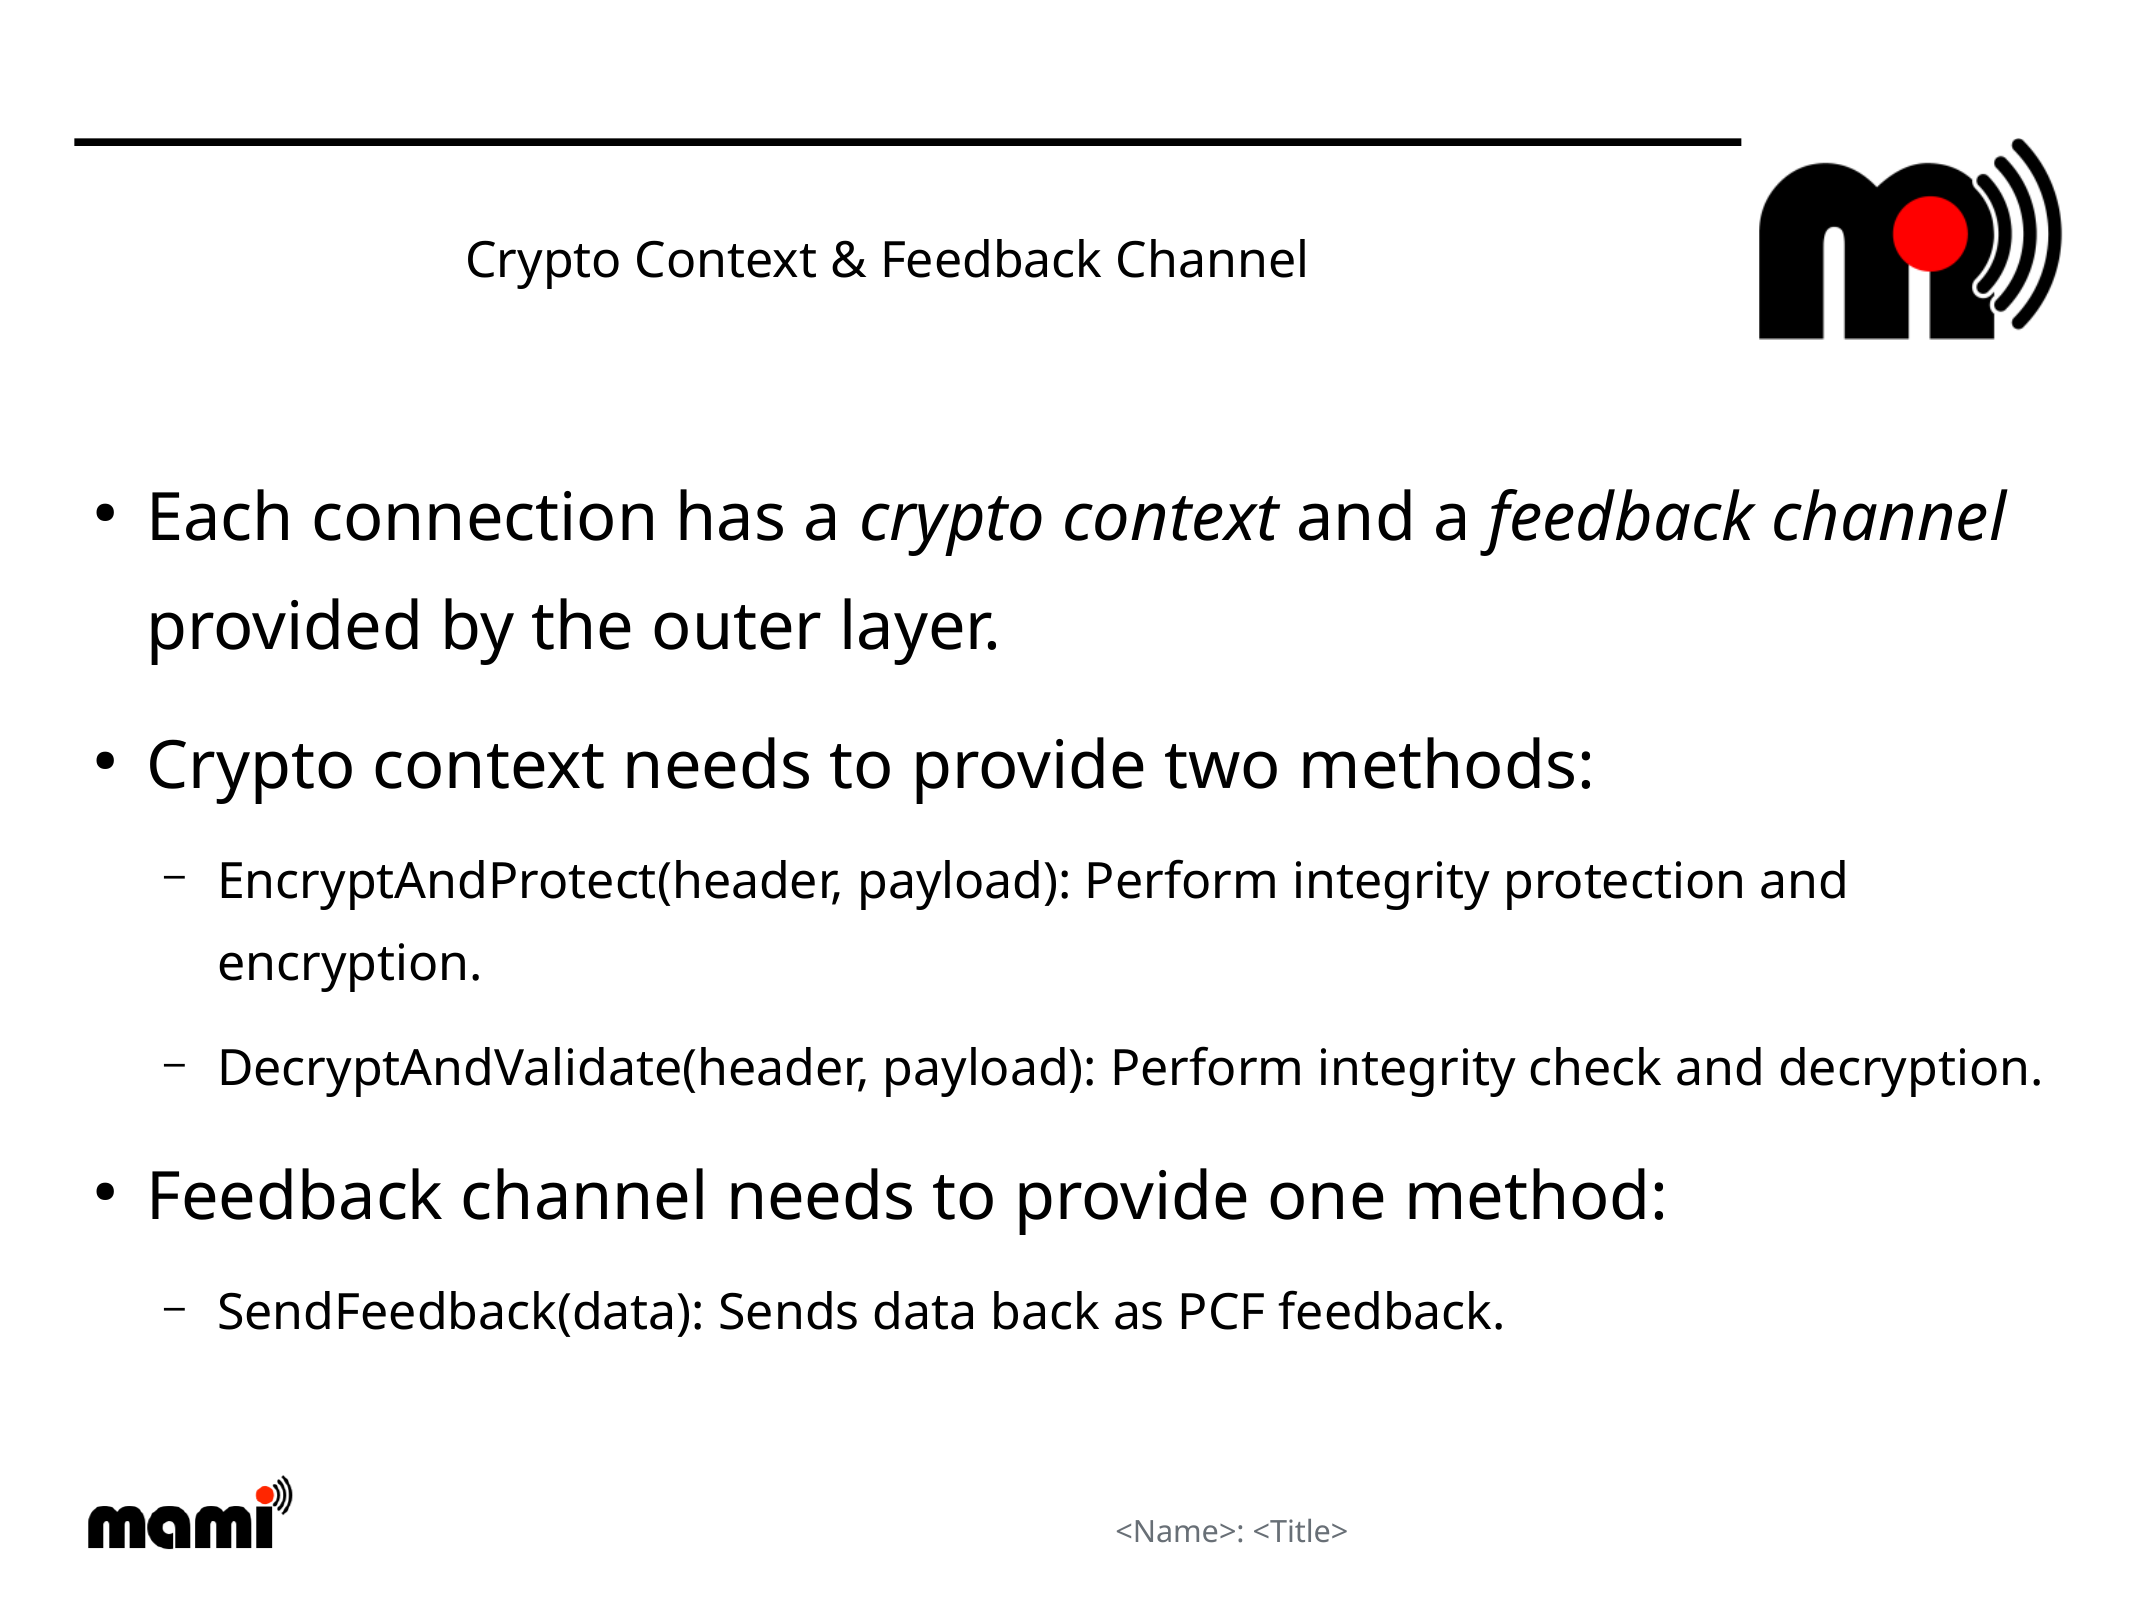

# Crypto Context & Feedback Channel
Each connection has a crypto context and a feedback channel provided by the outer layer.
Crypto context needs to provide two methods:
EncryptAndProtect(header, payload): Perform integrity protection and encryption.
DecryptAndValidate(header, payload): Perform integrity check and decryption.
Feedback channel needs to provide one method:
SendFeedback(data): Sends data back as PCF feedback.